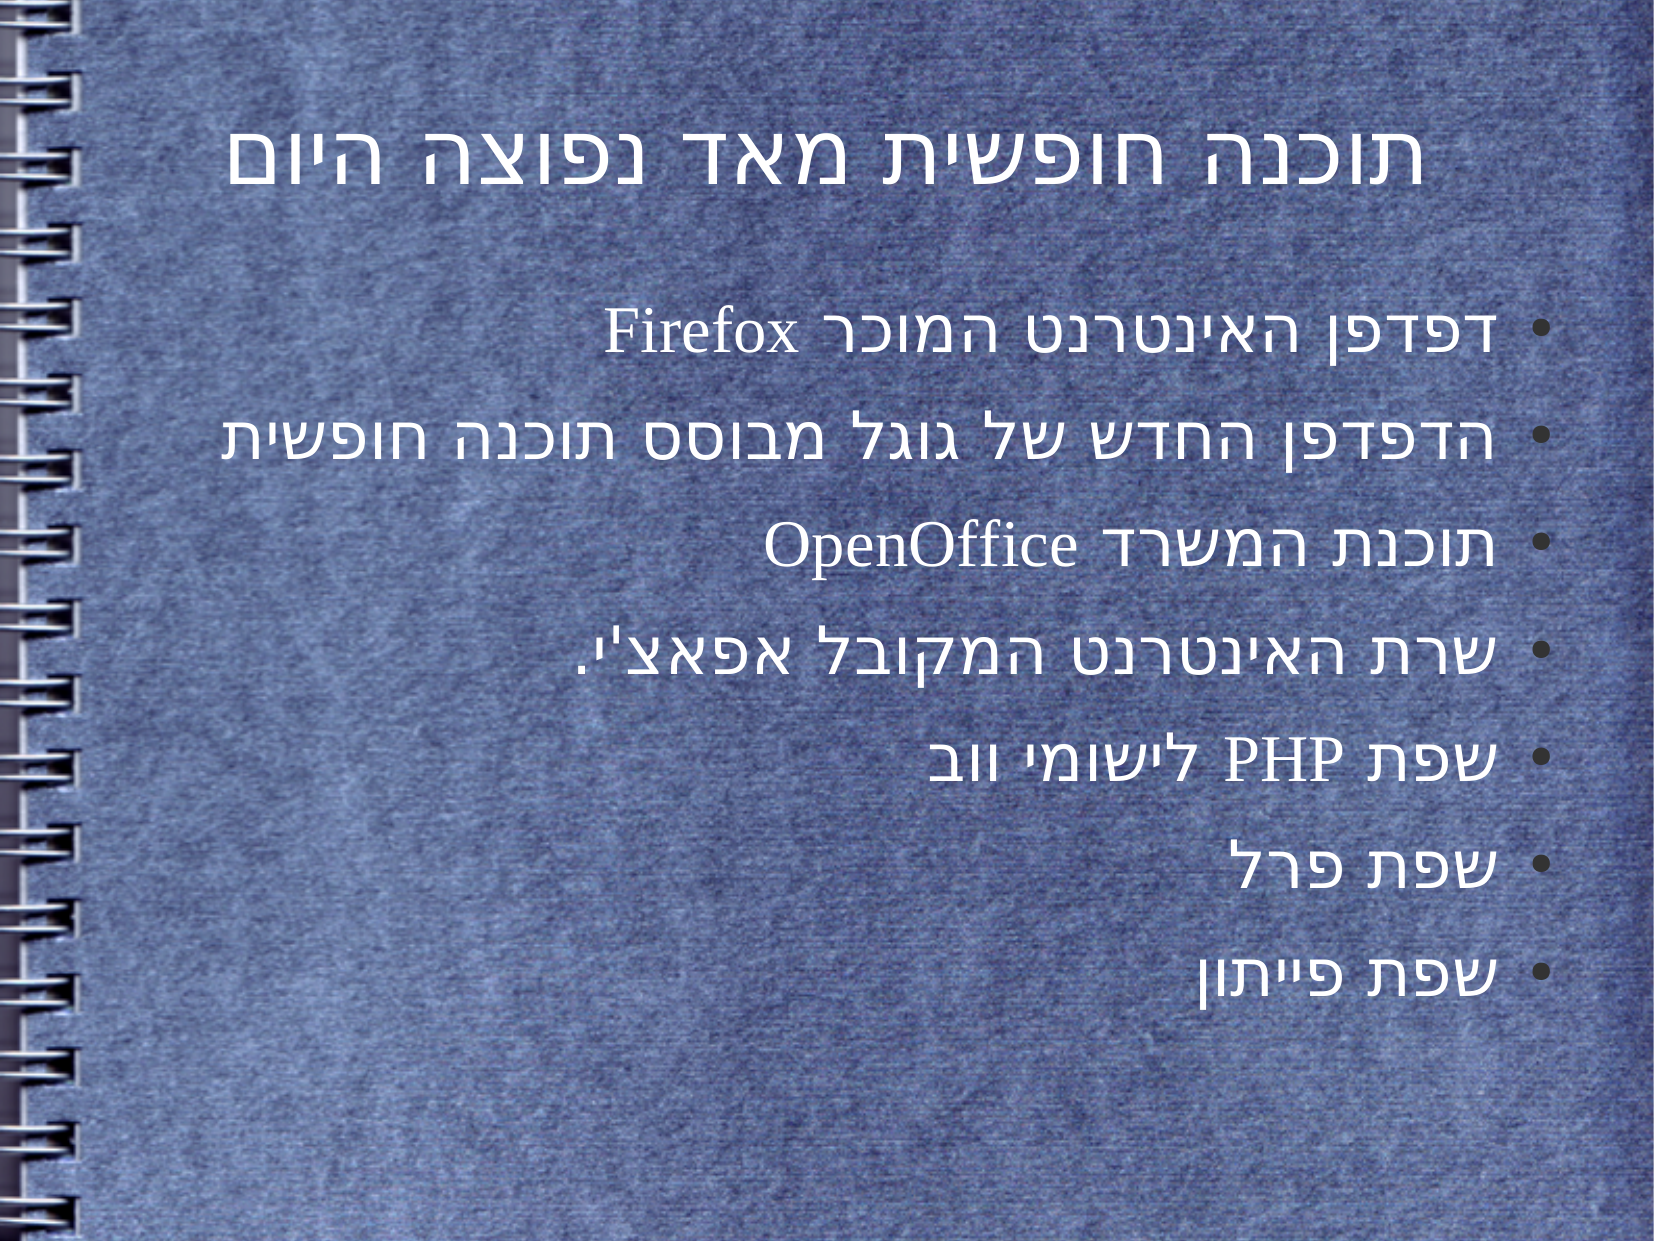

# תוכנה חופשית מאד נפוצה היום
דפדפן האינטרנט המוכר Firefox
הדפדפן החדש של גוגל מבוסס תוכנה חופשית
תוכנת המשרד OpenOffice
שרת האינטרנט המקובל אפאצ'י.
שפת PHP לישומי ווב
שפת פרל
שפת פייתון